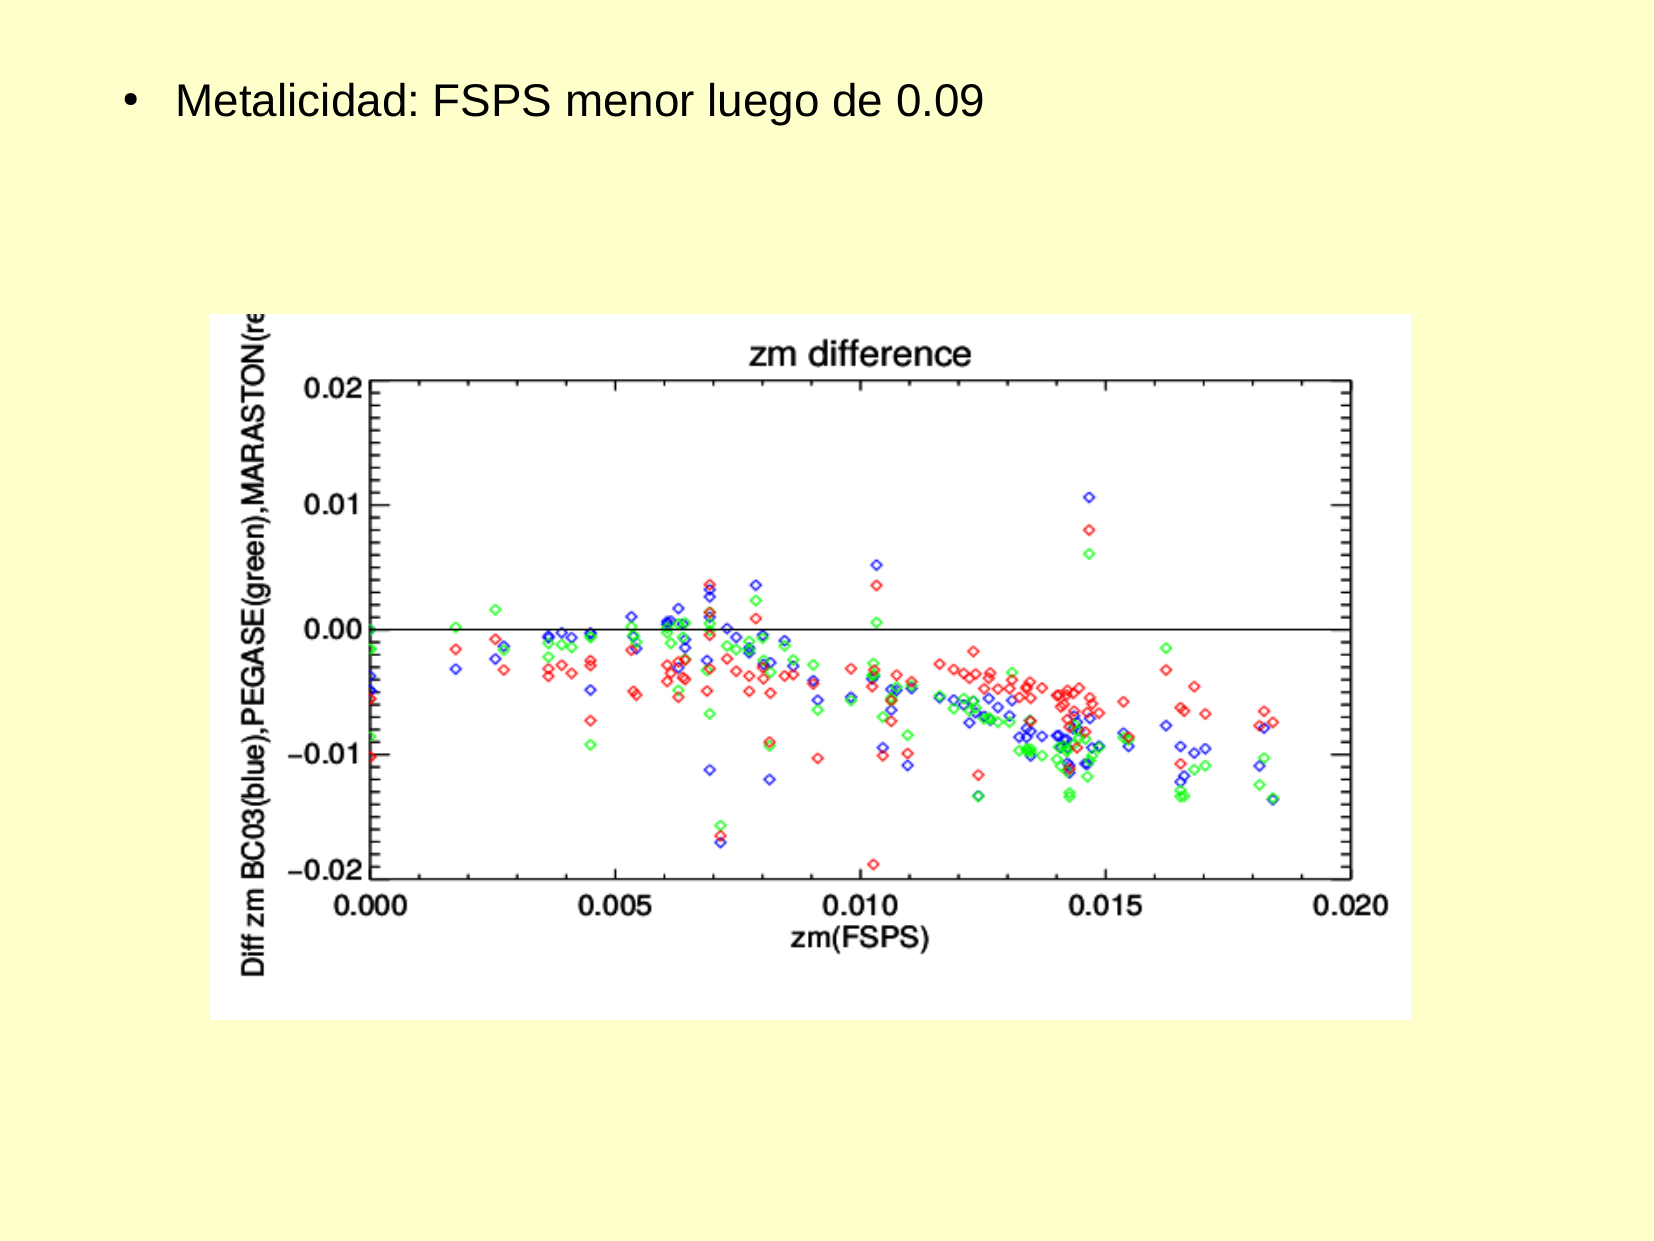

# Metalicidad: FSPS menor luego de 0.09